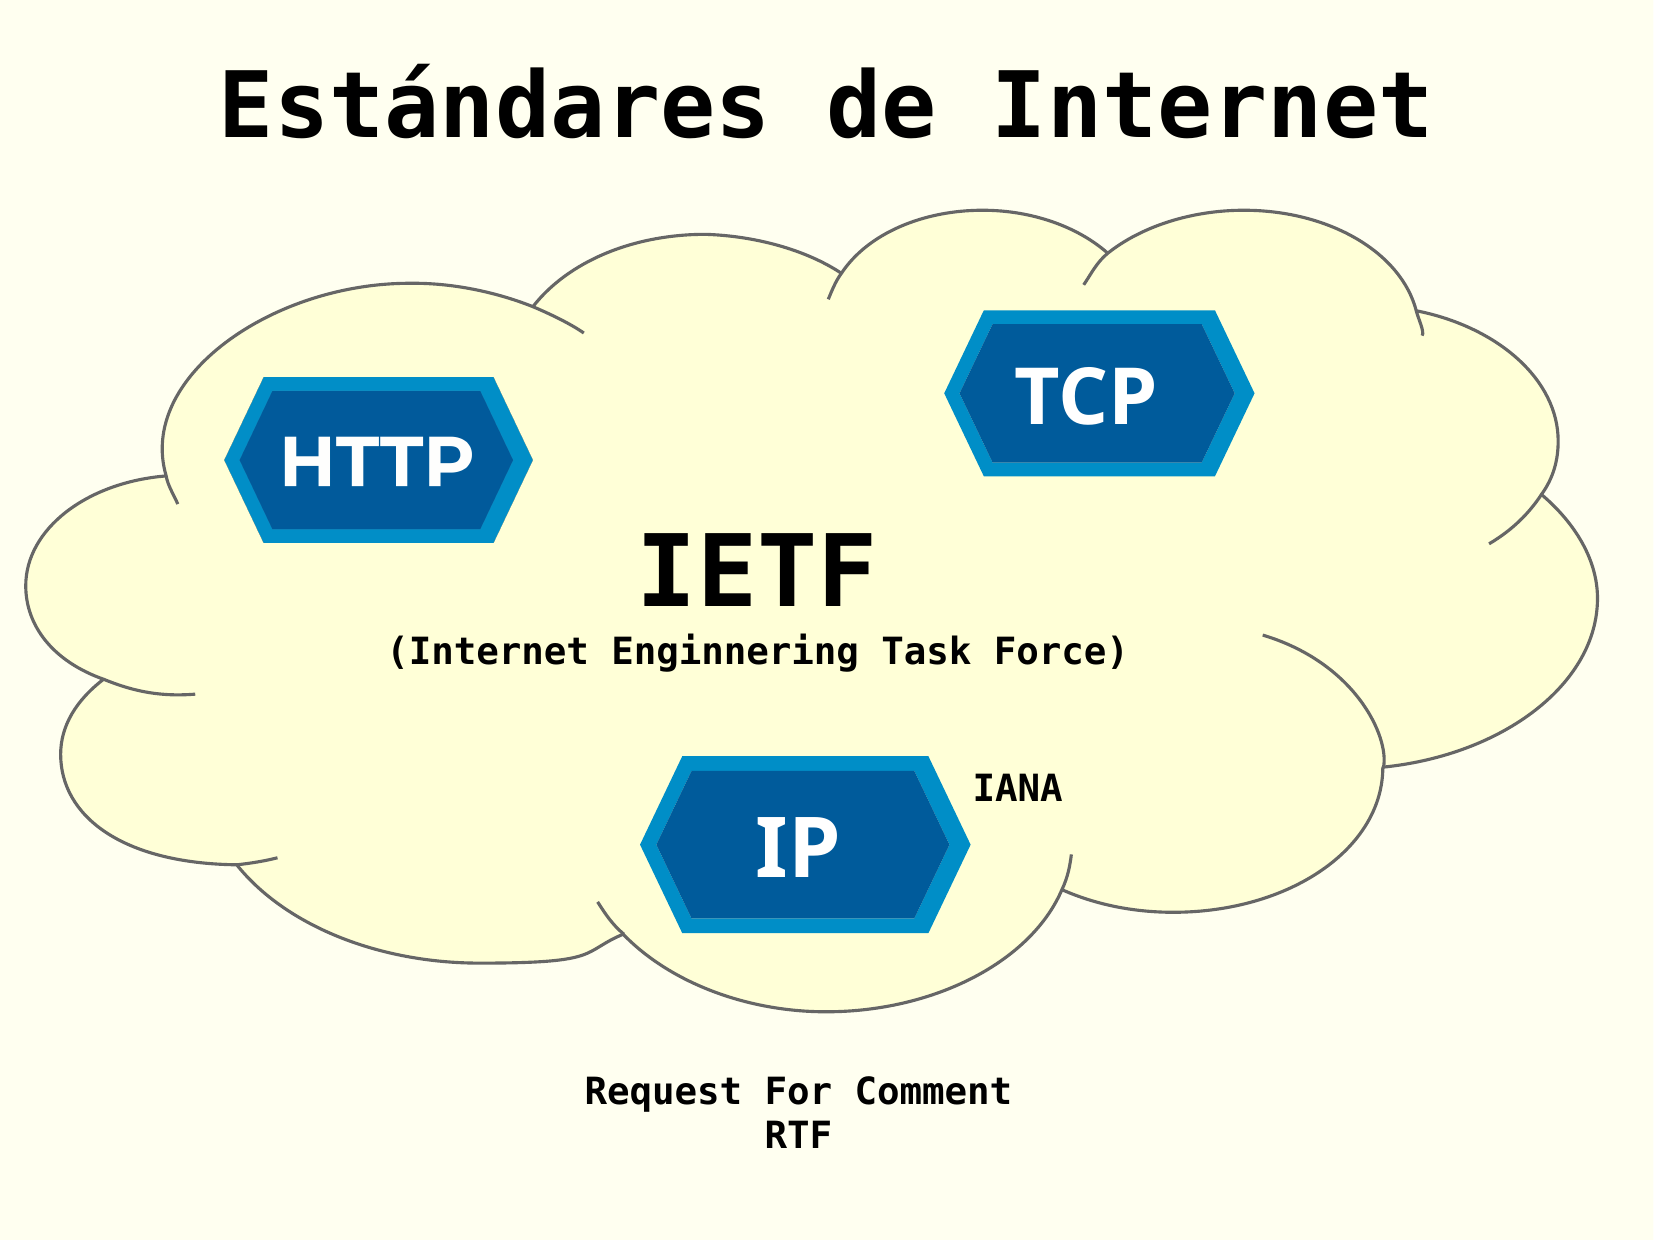

# Estándares de Internet
IETF
(Internet Enginnering Task Force)
IANA
Request For Comment
RTF